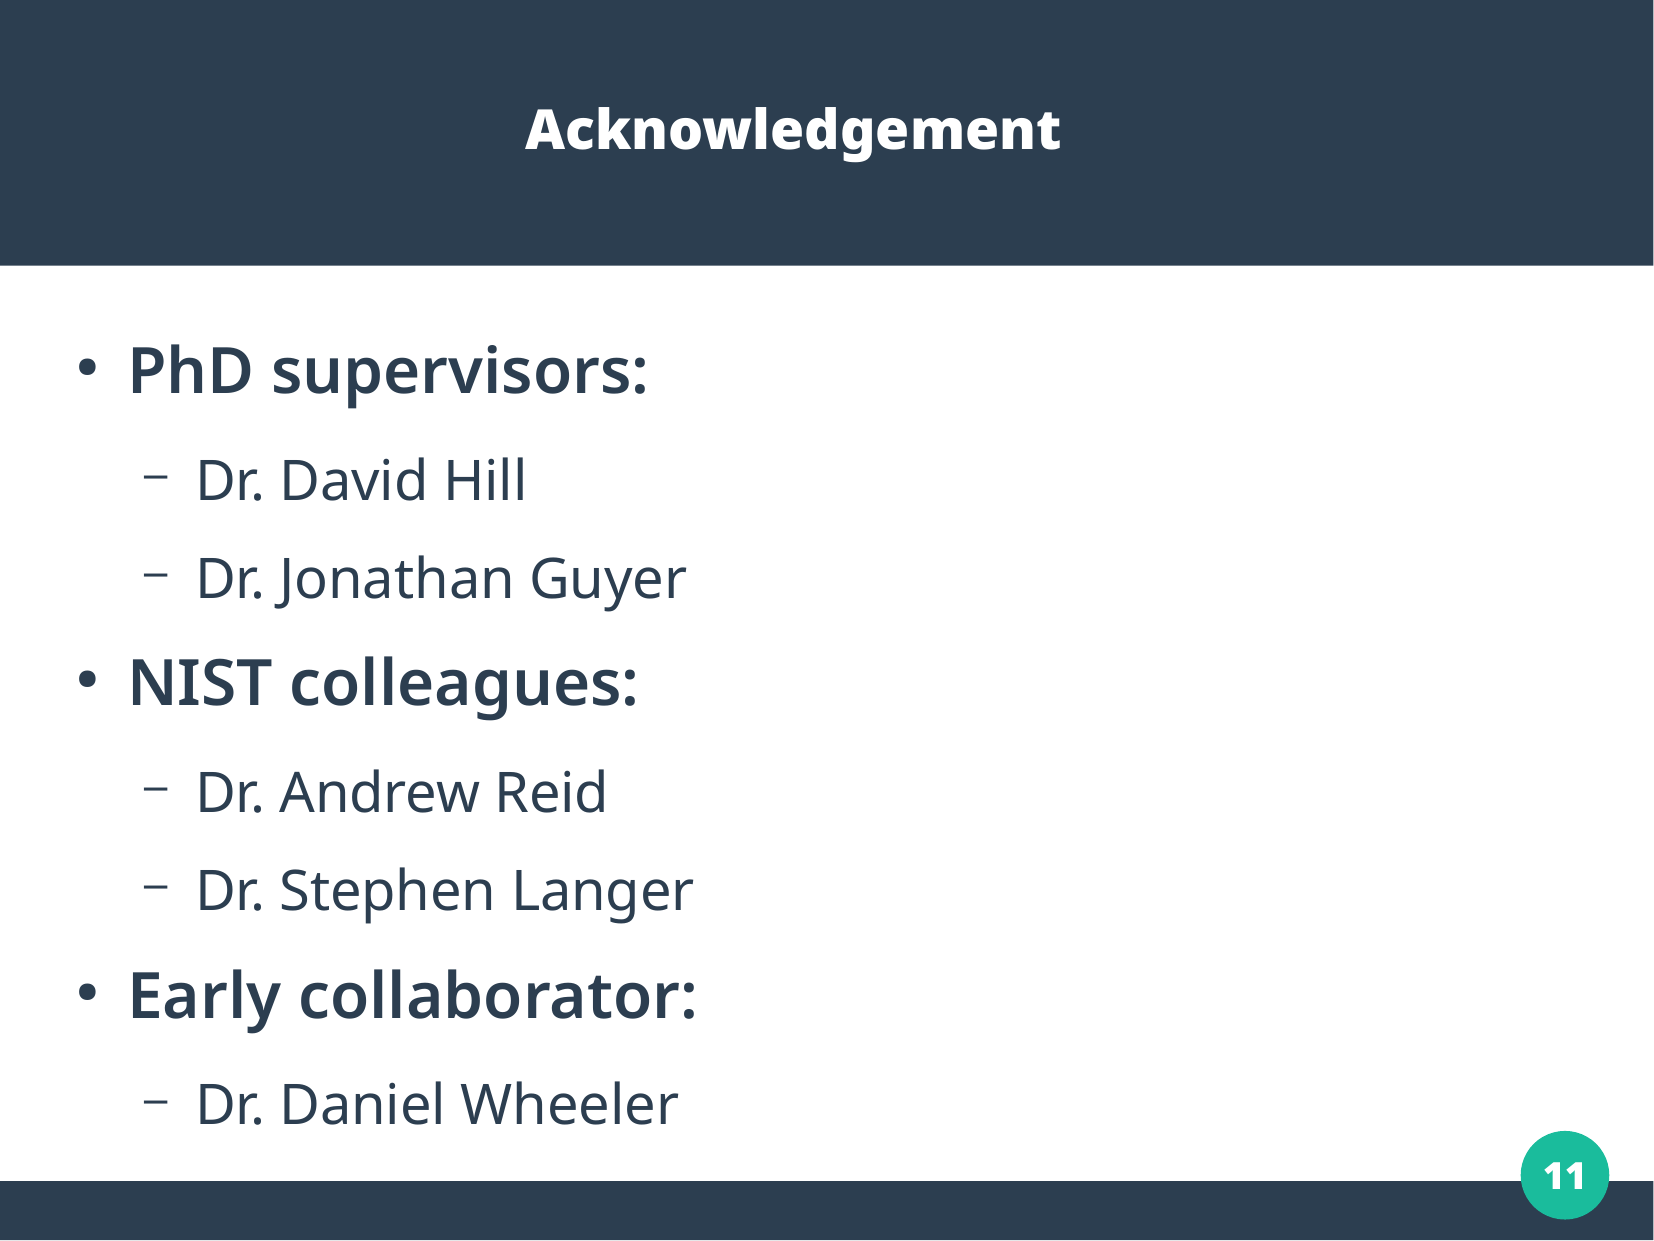

# Acknowledgement
PhD supervisors:
Dr. David Hill
Dr. Jonathan Guyer
NIST colleagues:
Dr. Andrew Reid
Dr. Stephen Langer
Early collaborator:
Dr. Daniel Wheeler
11